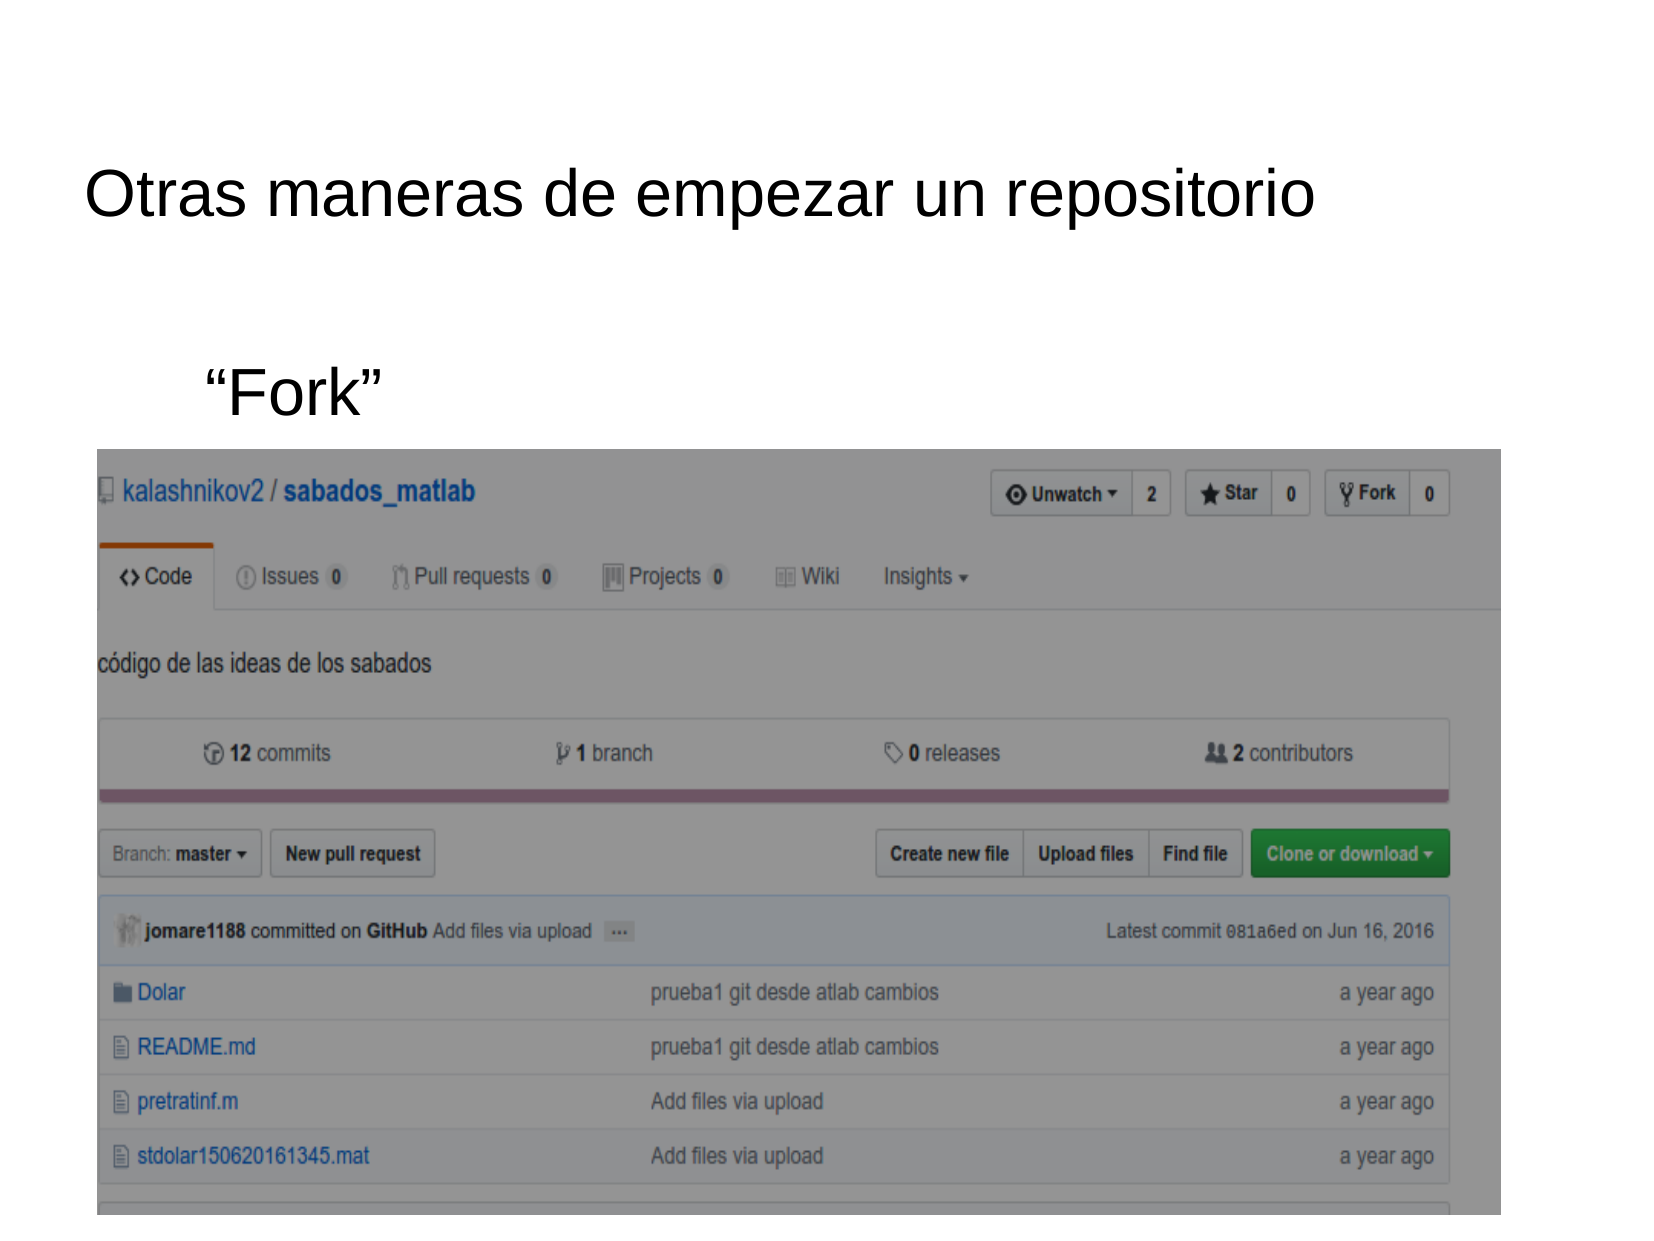

Otras maneras de empezar un repositorio
 “Fork”